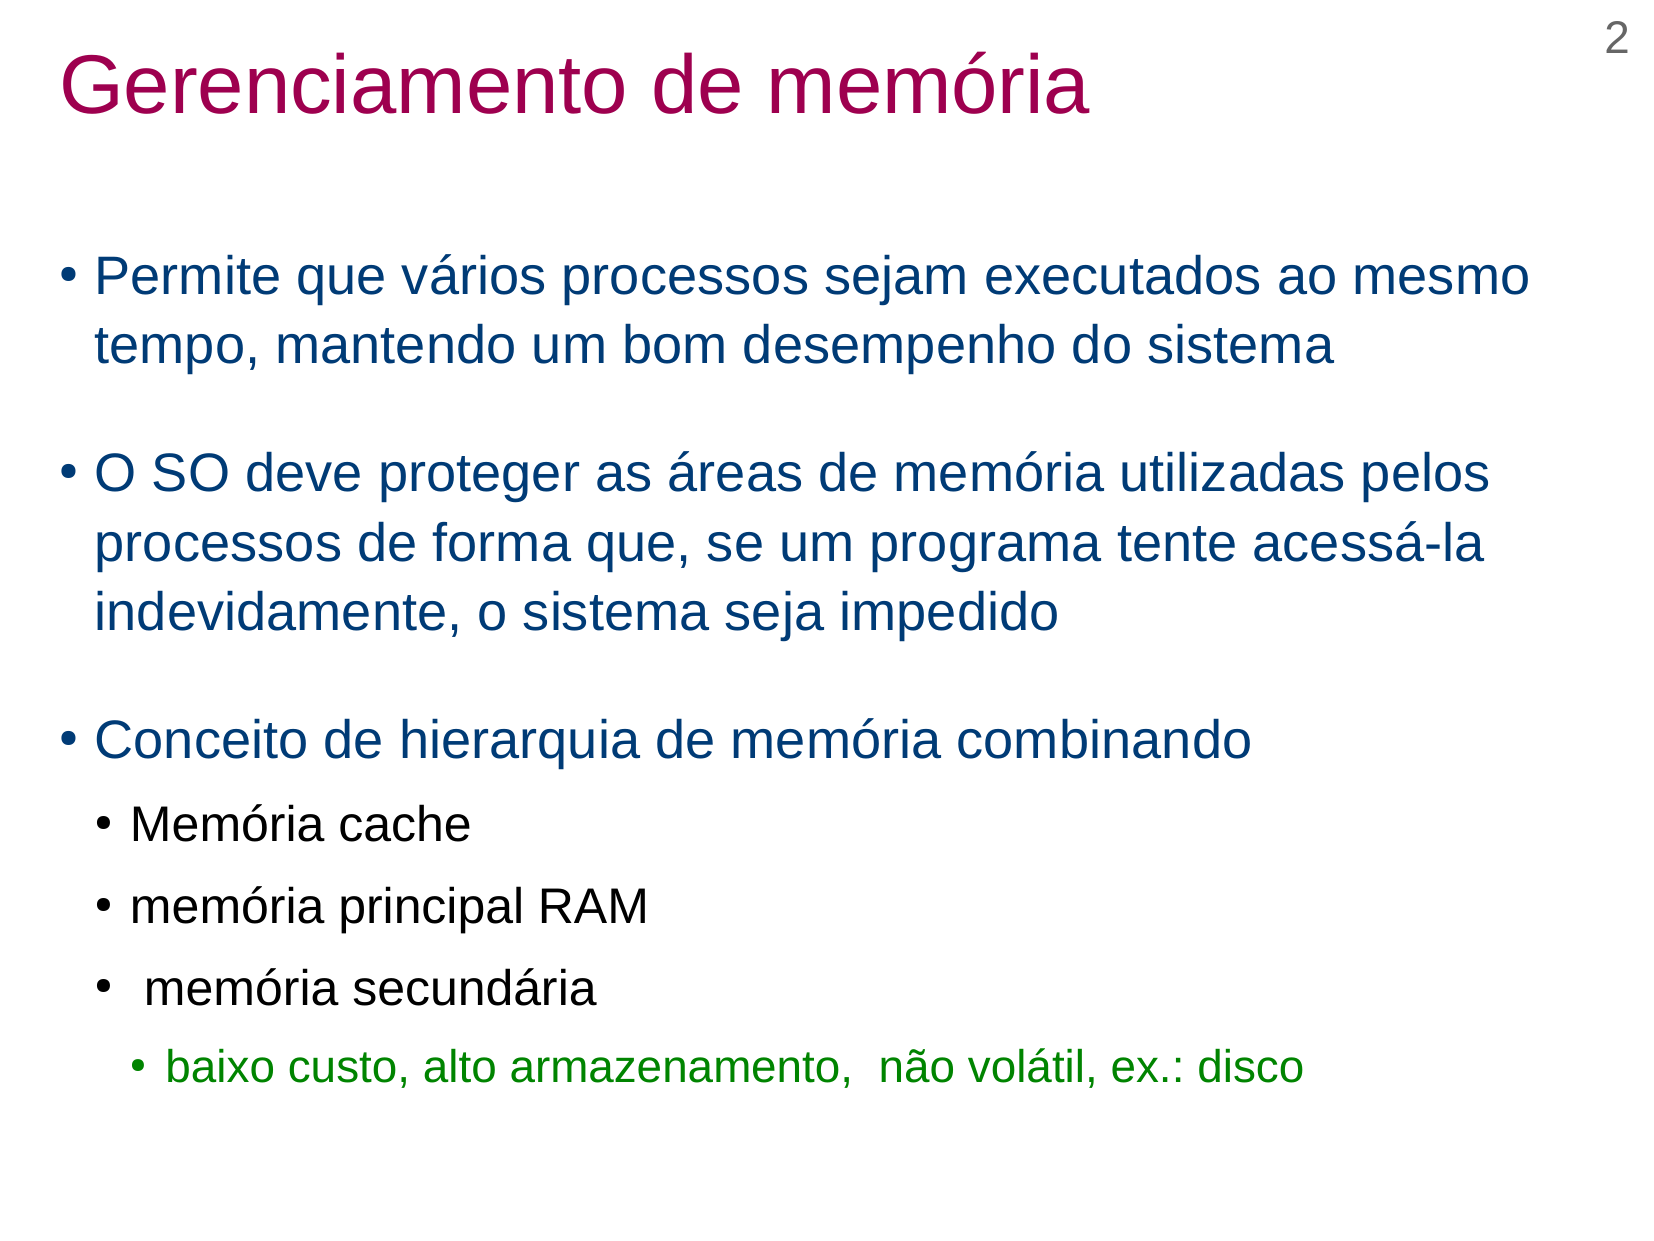

2
# Gerenciamento de memória
Permite que vários processos sejam executados ao mesmo tempo, mantendo um bom desempenho do sistema
O SO deve proteger as áreas de memória utilizadas pelos processos de forma que, se um programa tente acessá-la indevidamente, o sistema seja impedido
Conceito de hierarquia de memória combinando
Memória cache
memória principal RAM
 memória secundária
baixo custo, alto armazenamento, não volátil, ex.: disco